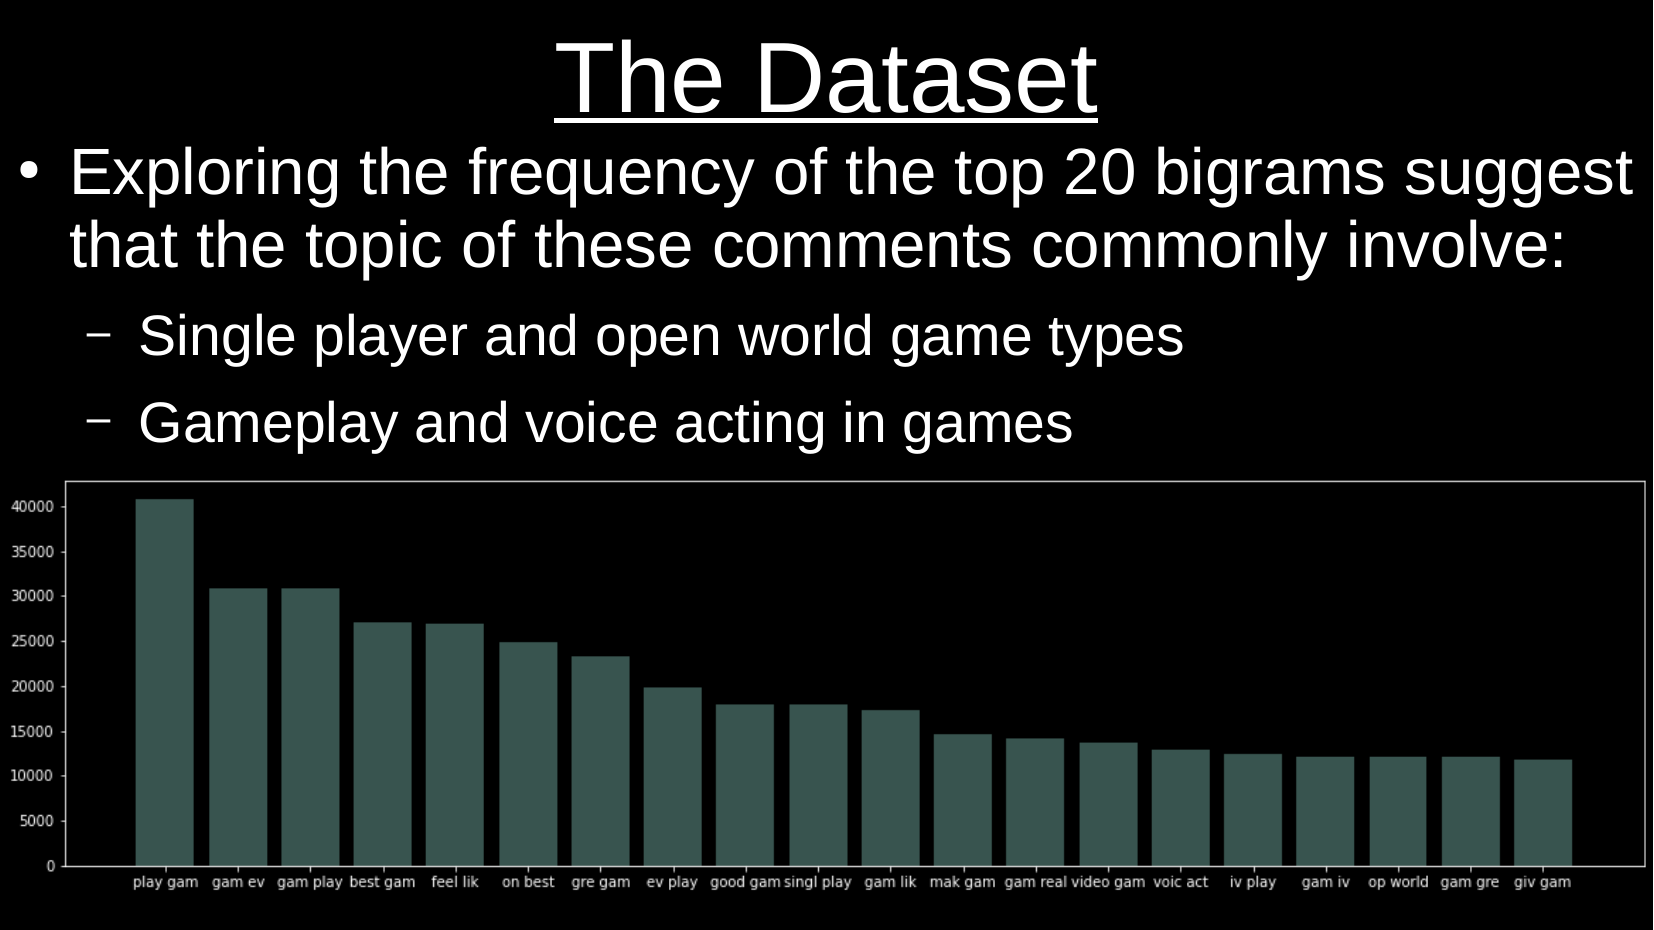

# The Dataset
Exploring the frequency of the top 20 bigrams suggest that the topic of these comments commonly involve:
Single player and open world game types
Gameplay and voice acting in games